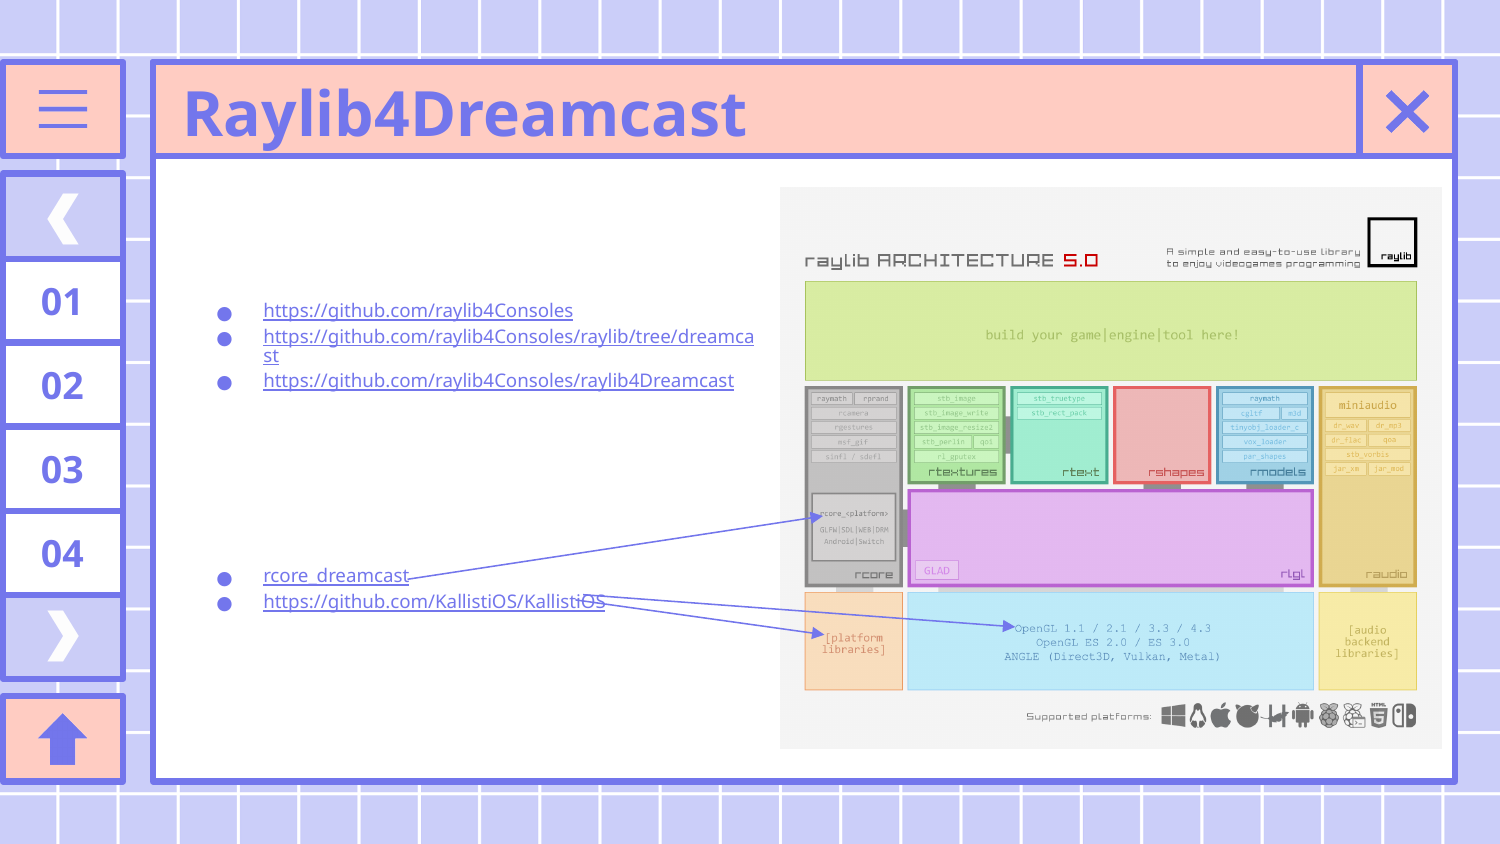

# Raylib4Dreamcast
https://github.com/raylib4Consoles
https://github.com/raylib4Consoles/raylib/tree/dreamcast
https://github.com/raylib4Consoles/raylib4Dreamcast
01
rcore_dreamcast
https://github.com/KallistiOS/KallistiOS
02
03
04